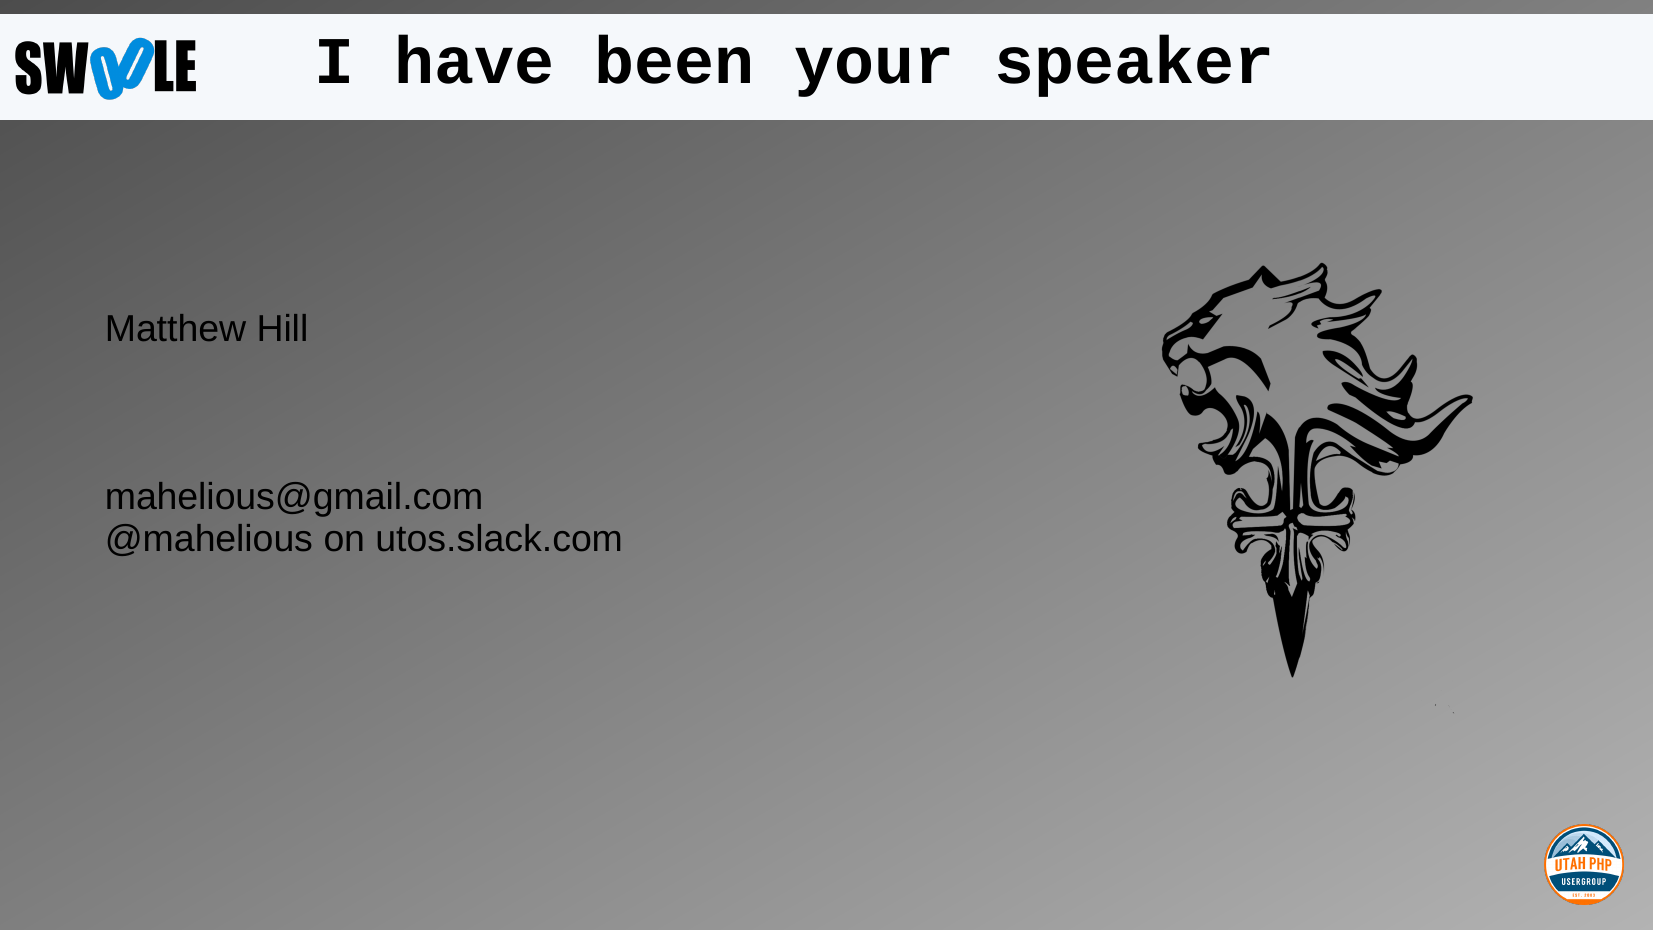

# I have been your speaker
Matthew Hill
mahelious@gmail.com
@mahelious on utos.slack.com